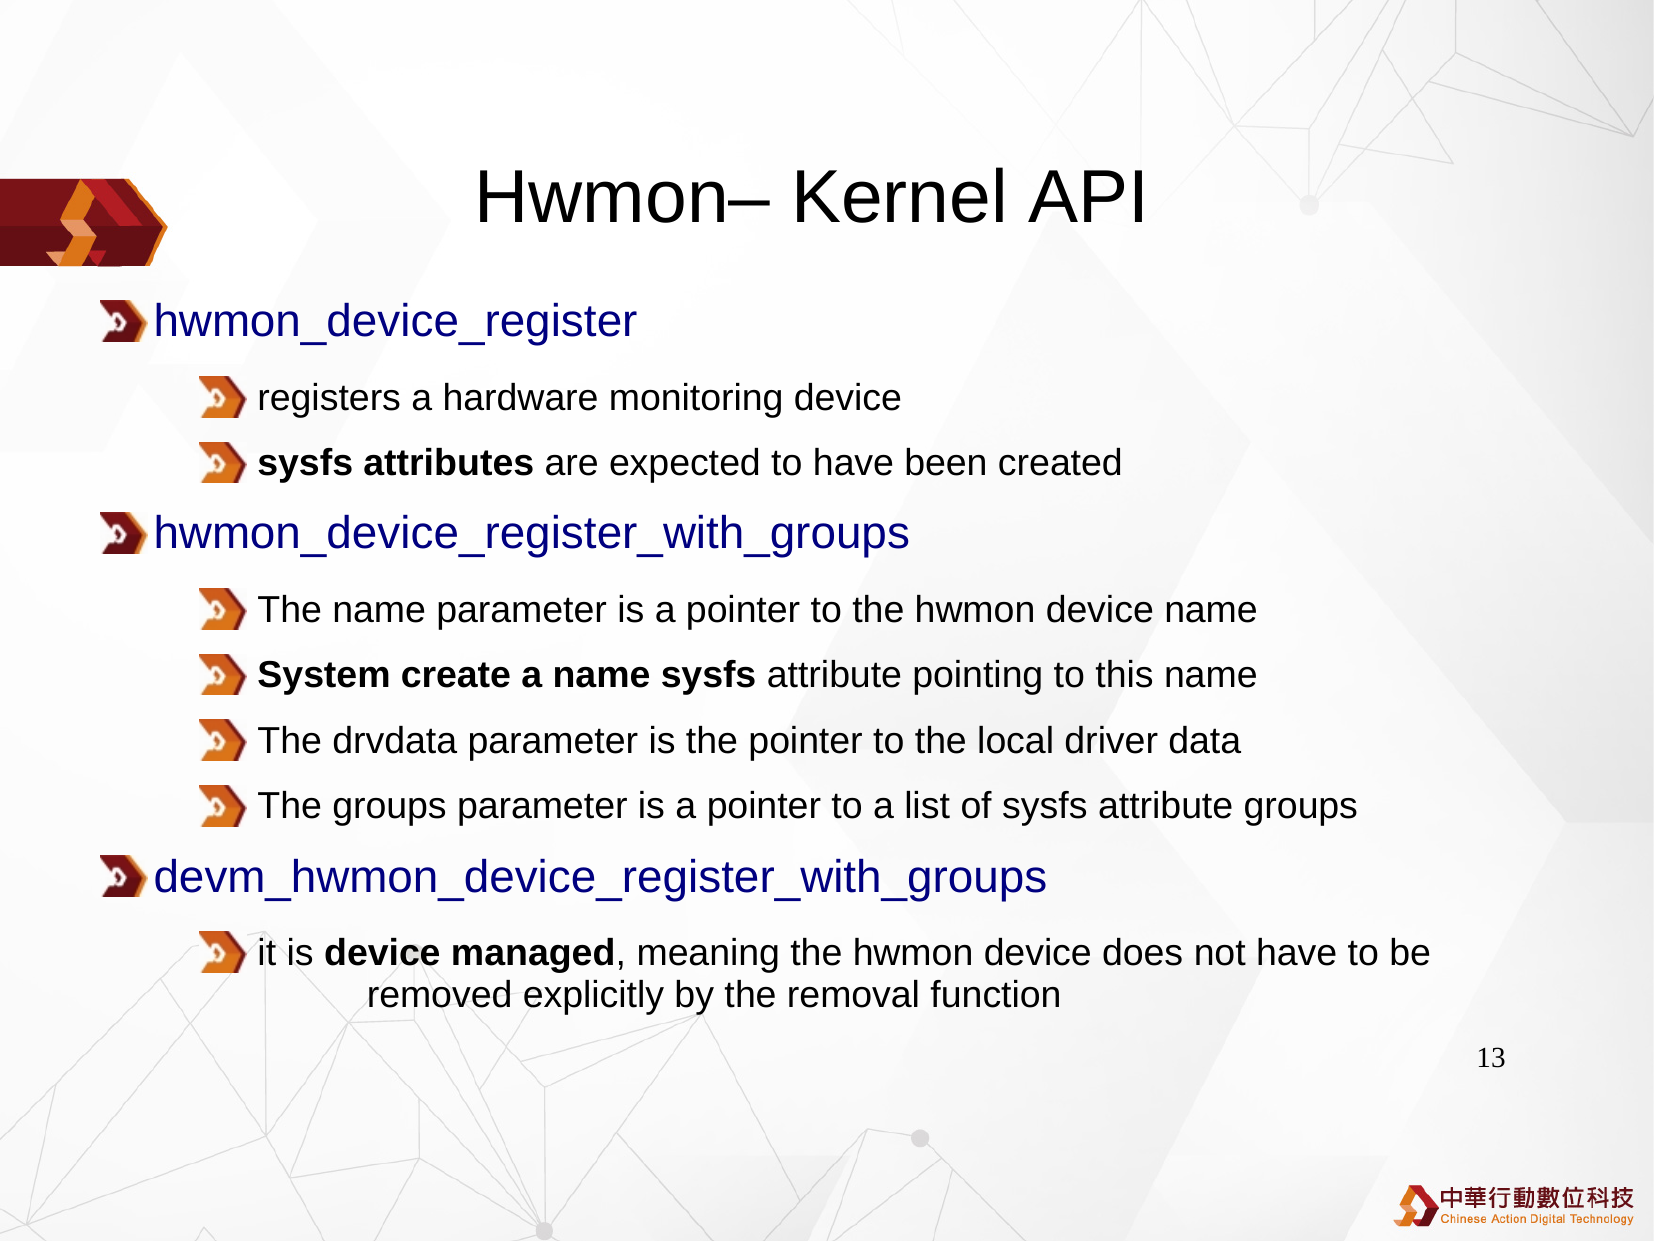

# Hwmon– Kernel API
hwmon_device_register
 registers a hardware monitoring device
 sysfs attributes are expected to have been created
hwmon_device_register_with_groups
 The name parameter is a pointer to the hwmon device name
 System create a name sysfs attribute pointing to this name
 The drvdata parameter is the pointer to the local driver data
 The groups parameter is a pointer to a list of sysfs attribute groups
devm_hwmon_device_register_with_groups
 it is device managed, meaning the hwmon device does not have to be
removed explicitly by the removal function
13